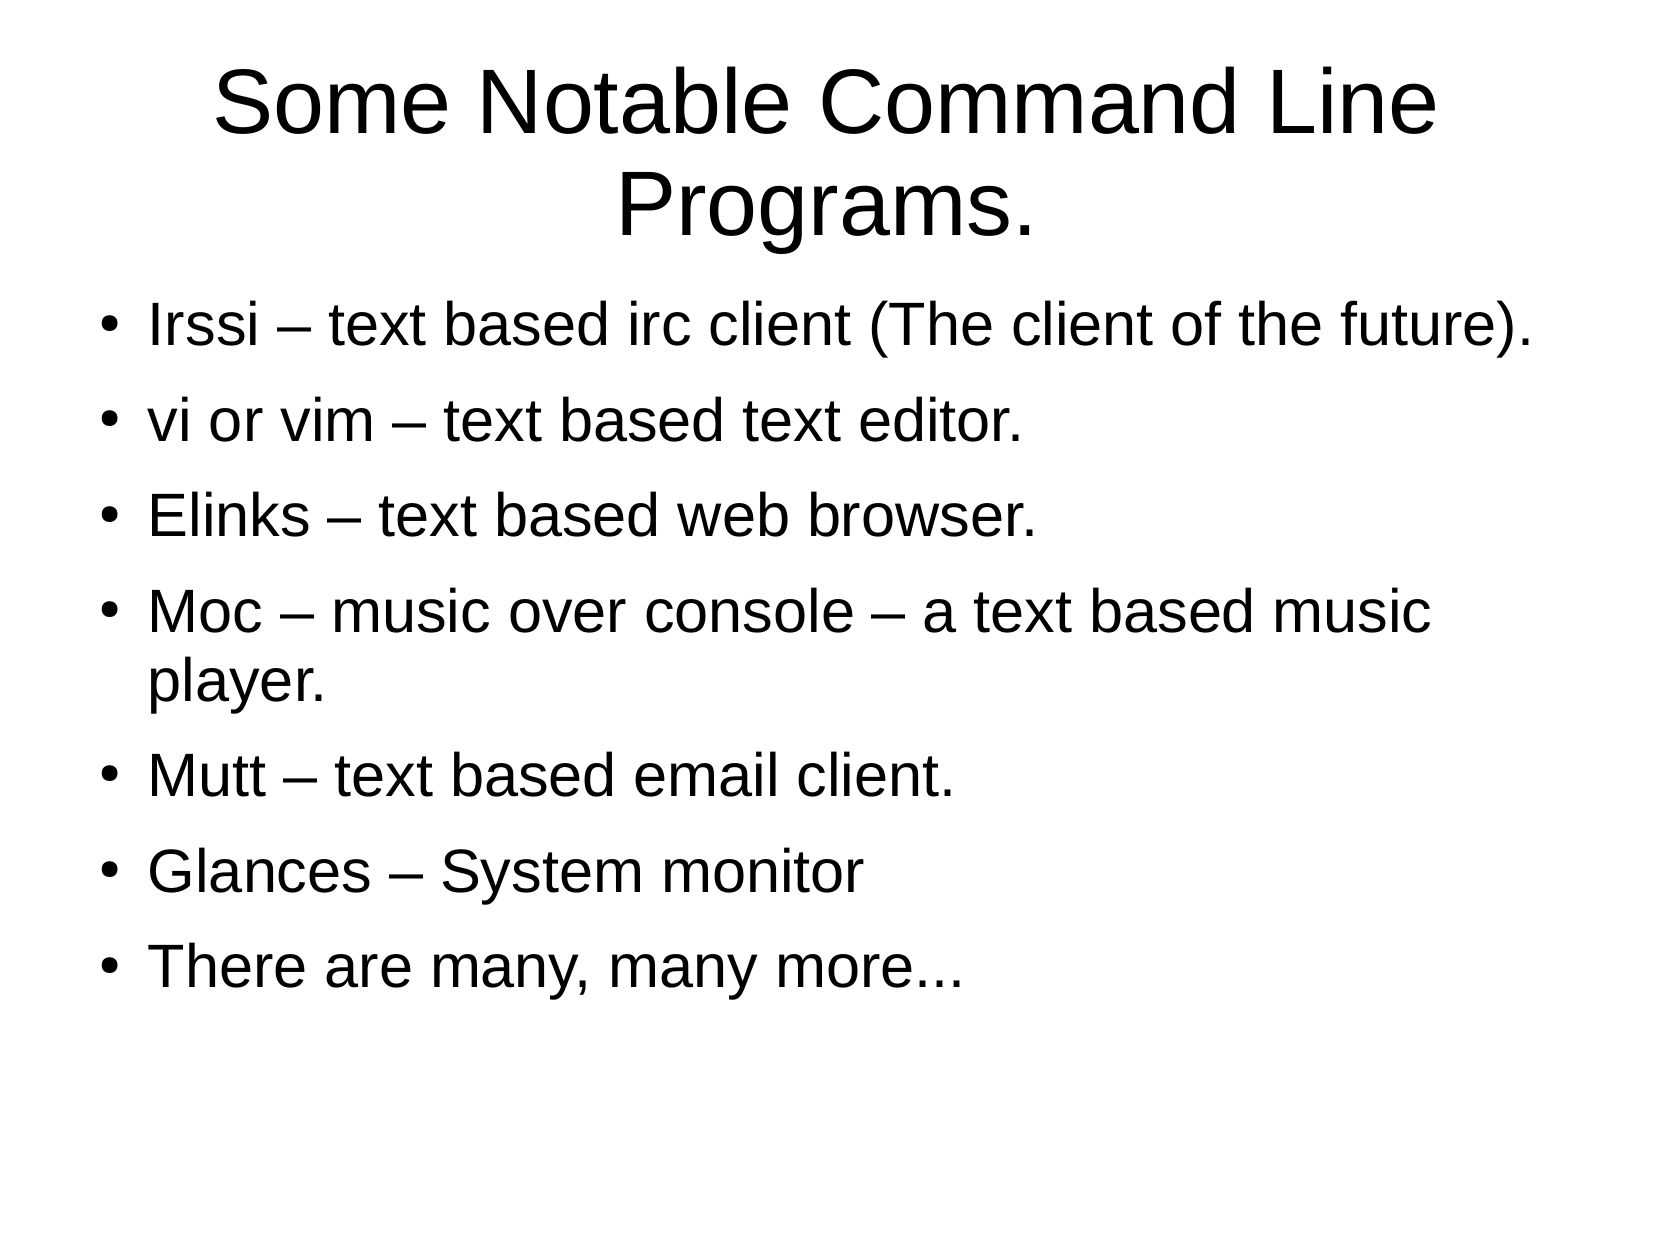

# Some Notable Command Line Programs.
Irssi – text based irc client (The client of the future).
vi or vim – text based text editor.
Elinks – text based web browser.
Moc – music over console – a text based music player.
Mutt – text based email client.
Glances – System monitor
There are many, many more...